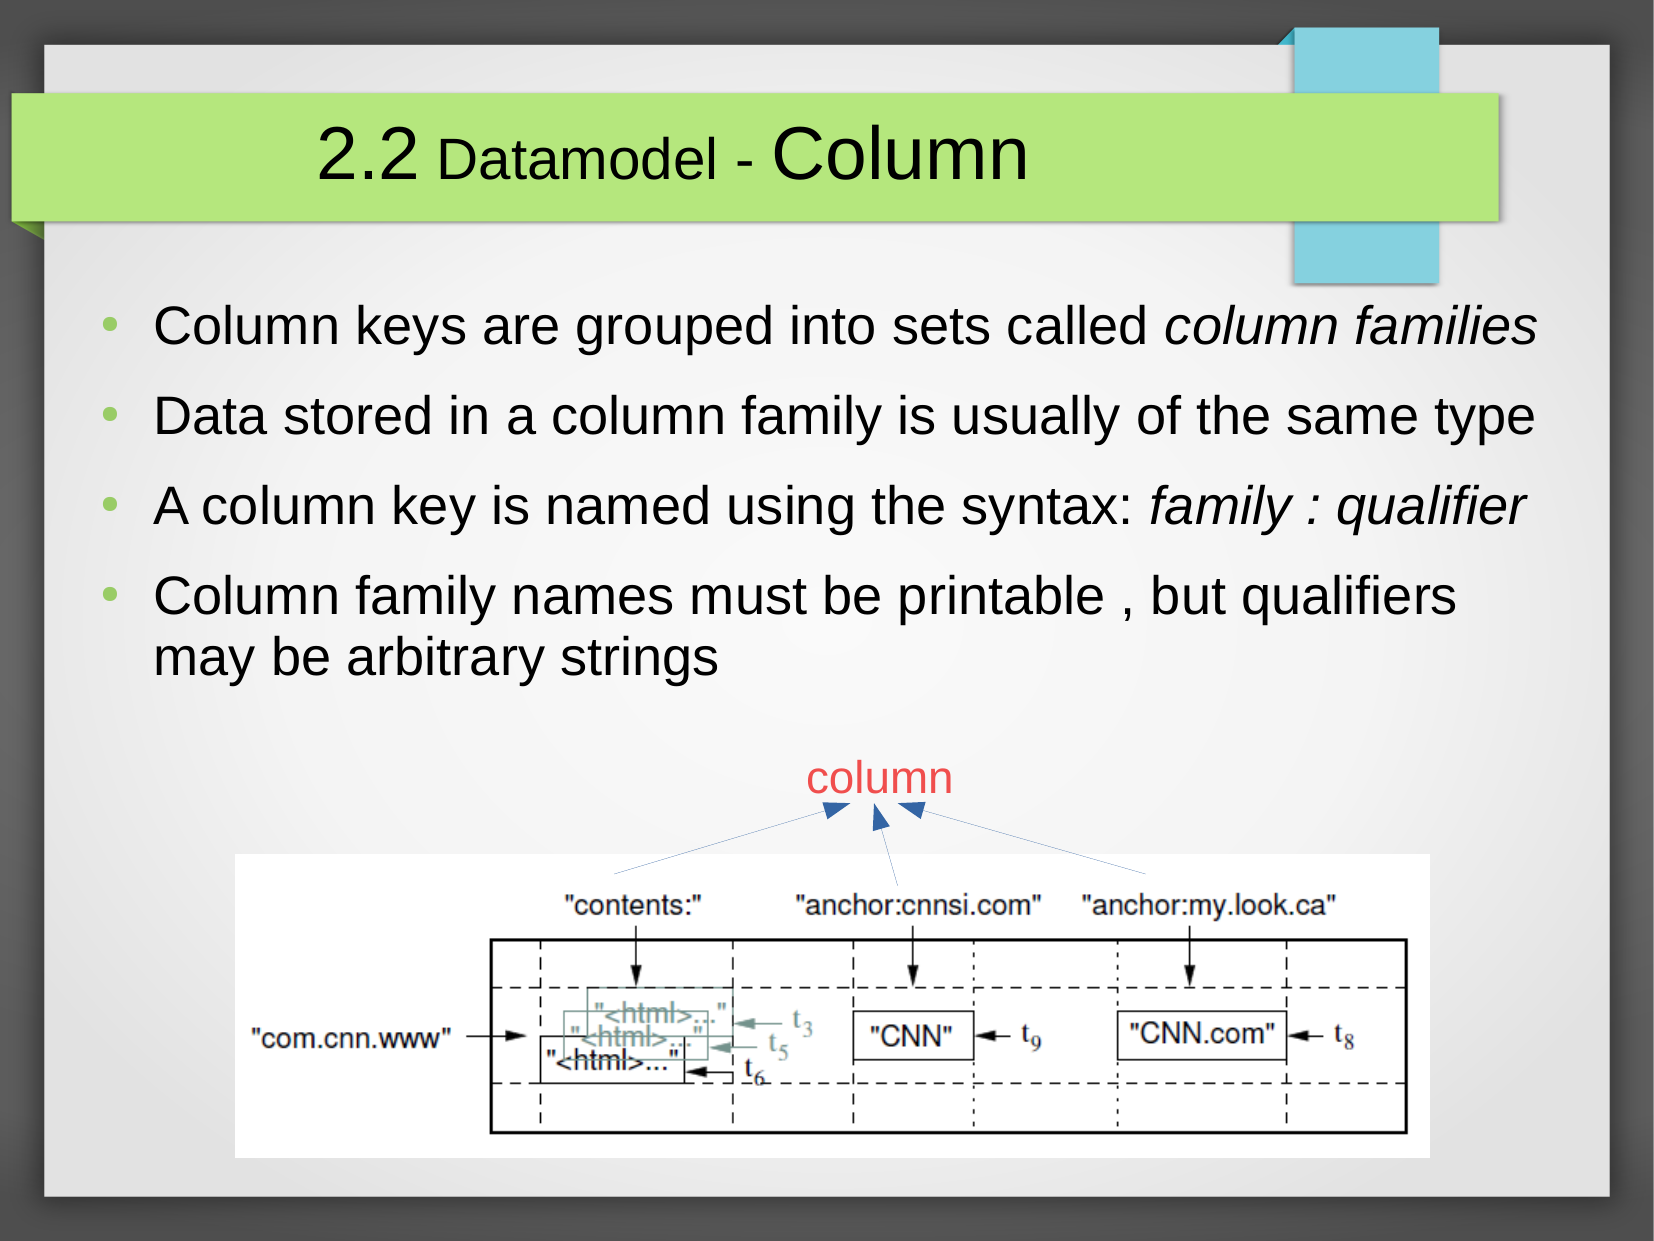

# 2.2 Datamodel - Column
Column keys are grouped into sets called column families
Data stored in a column family is usually of the same type
A column key is named using the syntax: family : qualifier
Column family names must be printable , but qualifiers may be arbitrary strings
column